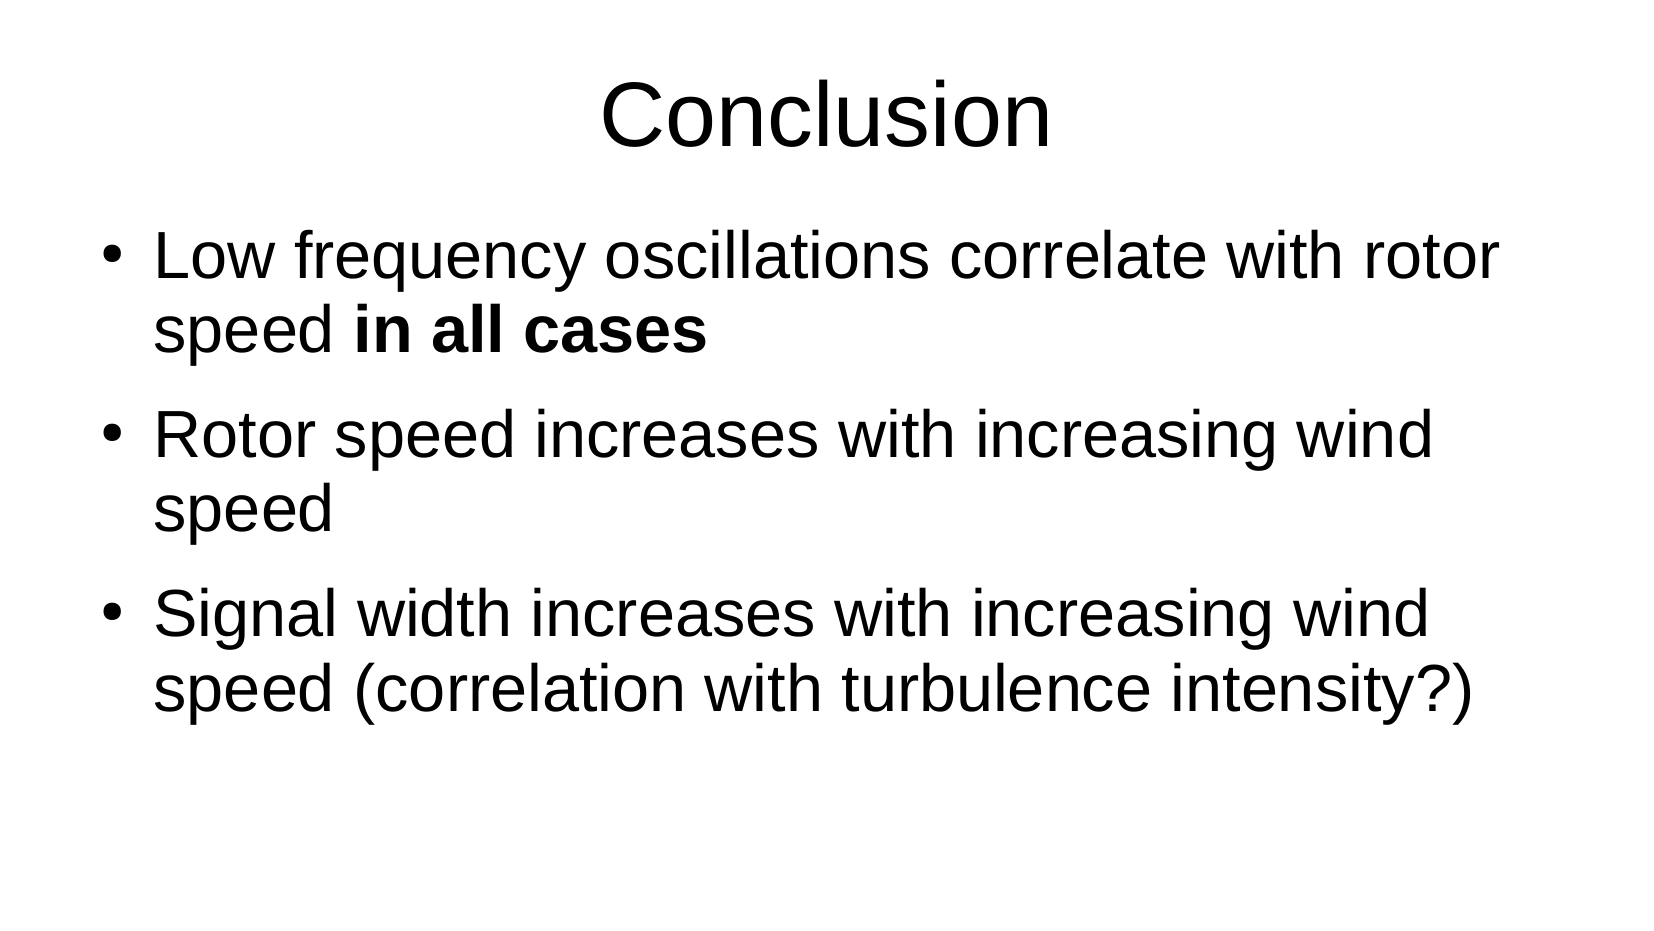

# Conclusion
Low frequency oscillations correlate with rotor speed in all cases
Rotor speed increases with increasing wind speed
Signal width increases with increasing wind speed (correlation with turbulence intensity?)